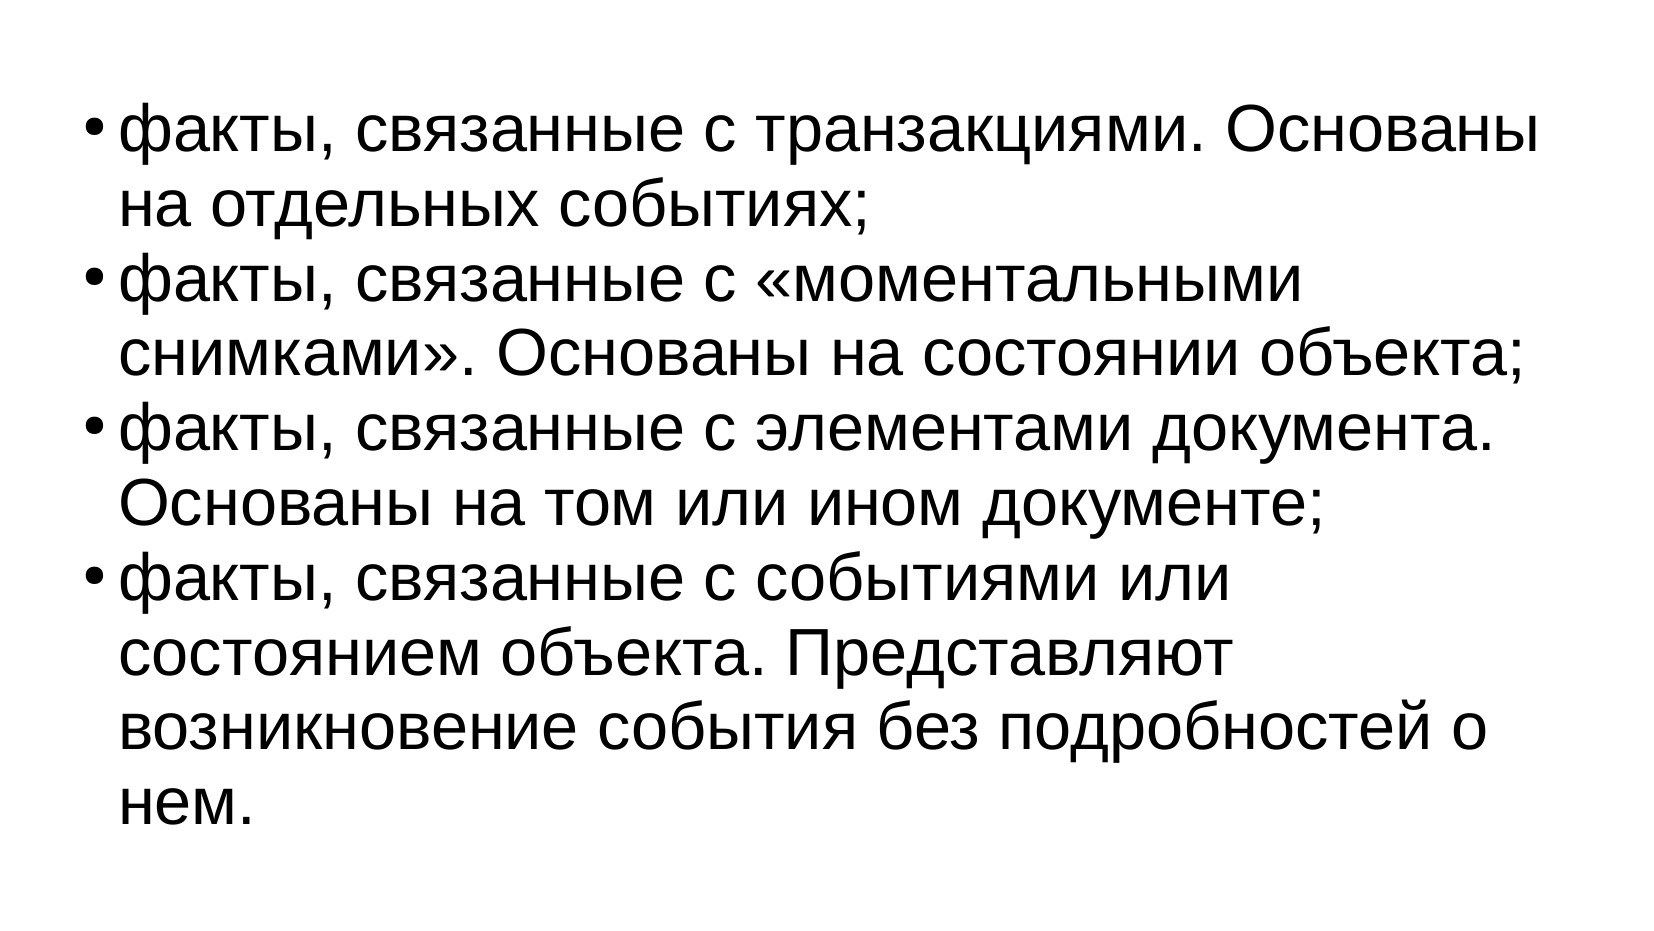

# факты, связанные с транзакциями. Основаны на отдельных событиях;
факты, связанные с «моментальными снимками». Основаны на состоянии объекта;
факты, связанные с элементами документа. Основаны на том или ином документе;
факты, связанные с событиями или состоянием объекта. Представляют возникновение события без подробностей о нем.